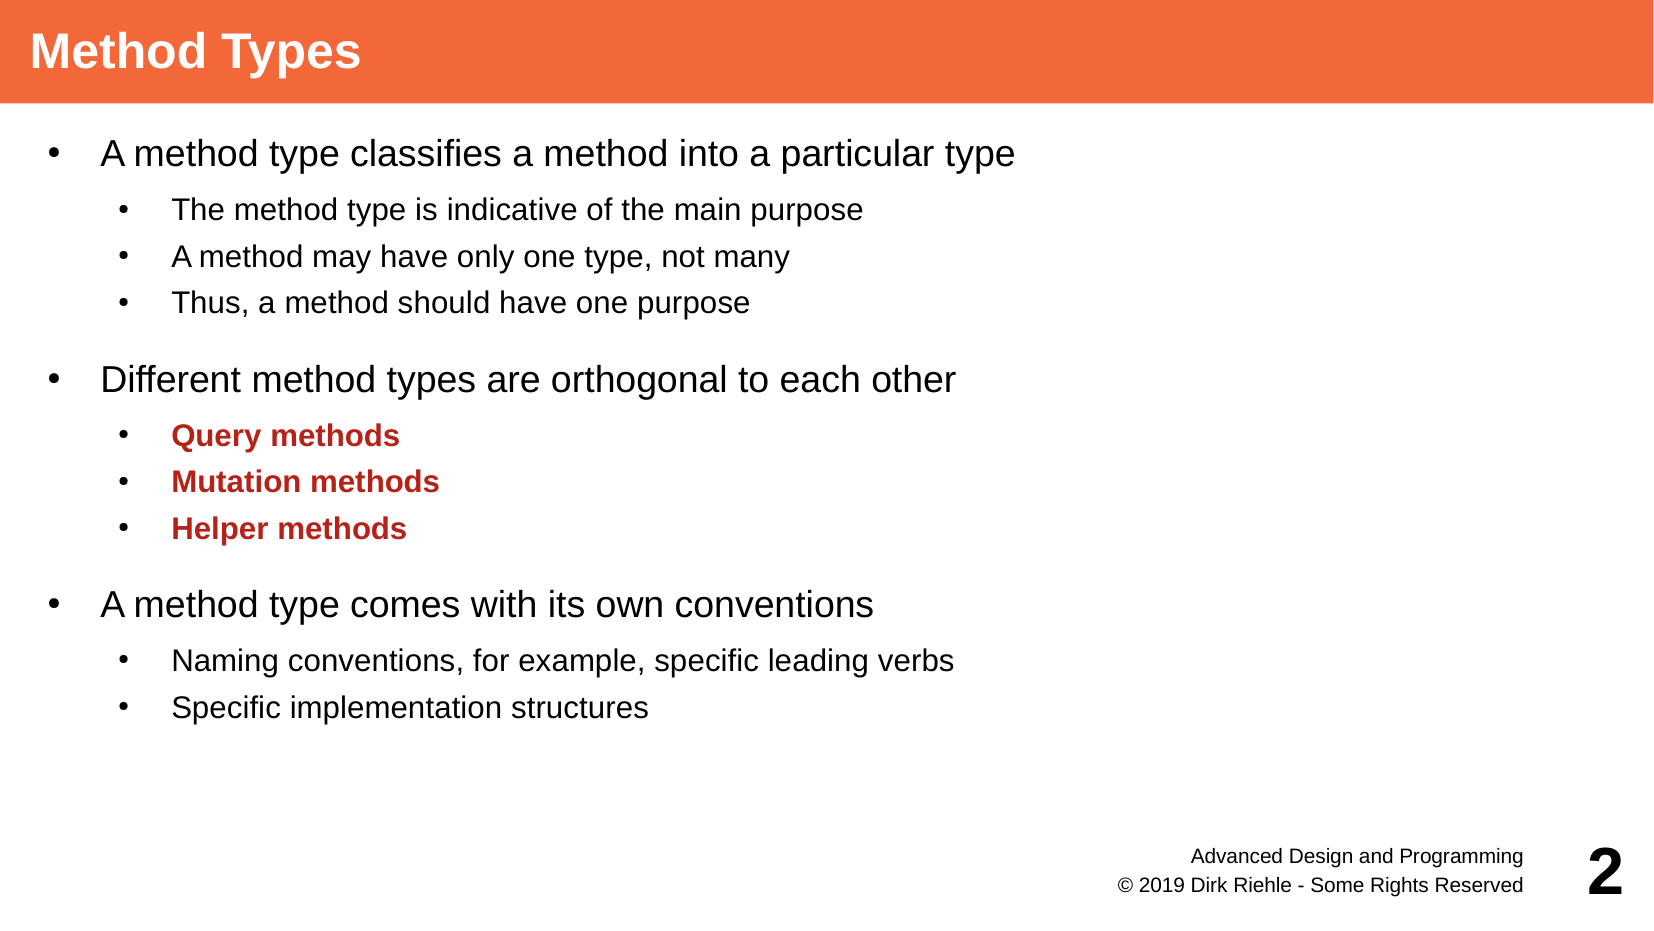

# Method Types
A method type classifies a method into a particular type
The method type is indicative of the main purpose
A method may have only one type, not many
Thus, a method should have one purpose
Different method types are orthogonal to each other
Query methods
Mutation methods
Helper methods
A method type comes with its own conventions
Naming conventions, for example, specific leading verbs
Specific implementation structures
Advanced Design and Programming
2
© 2019 Dirk Riehle - Some Rights Reserved